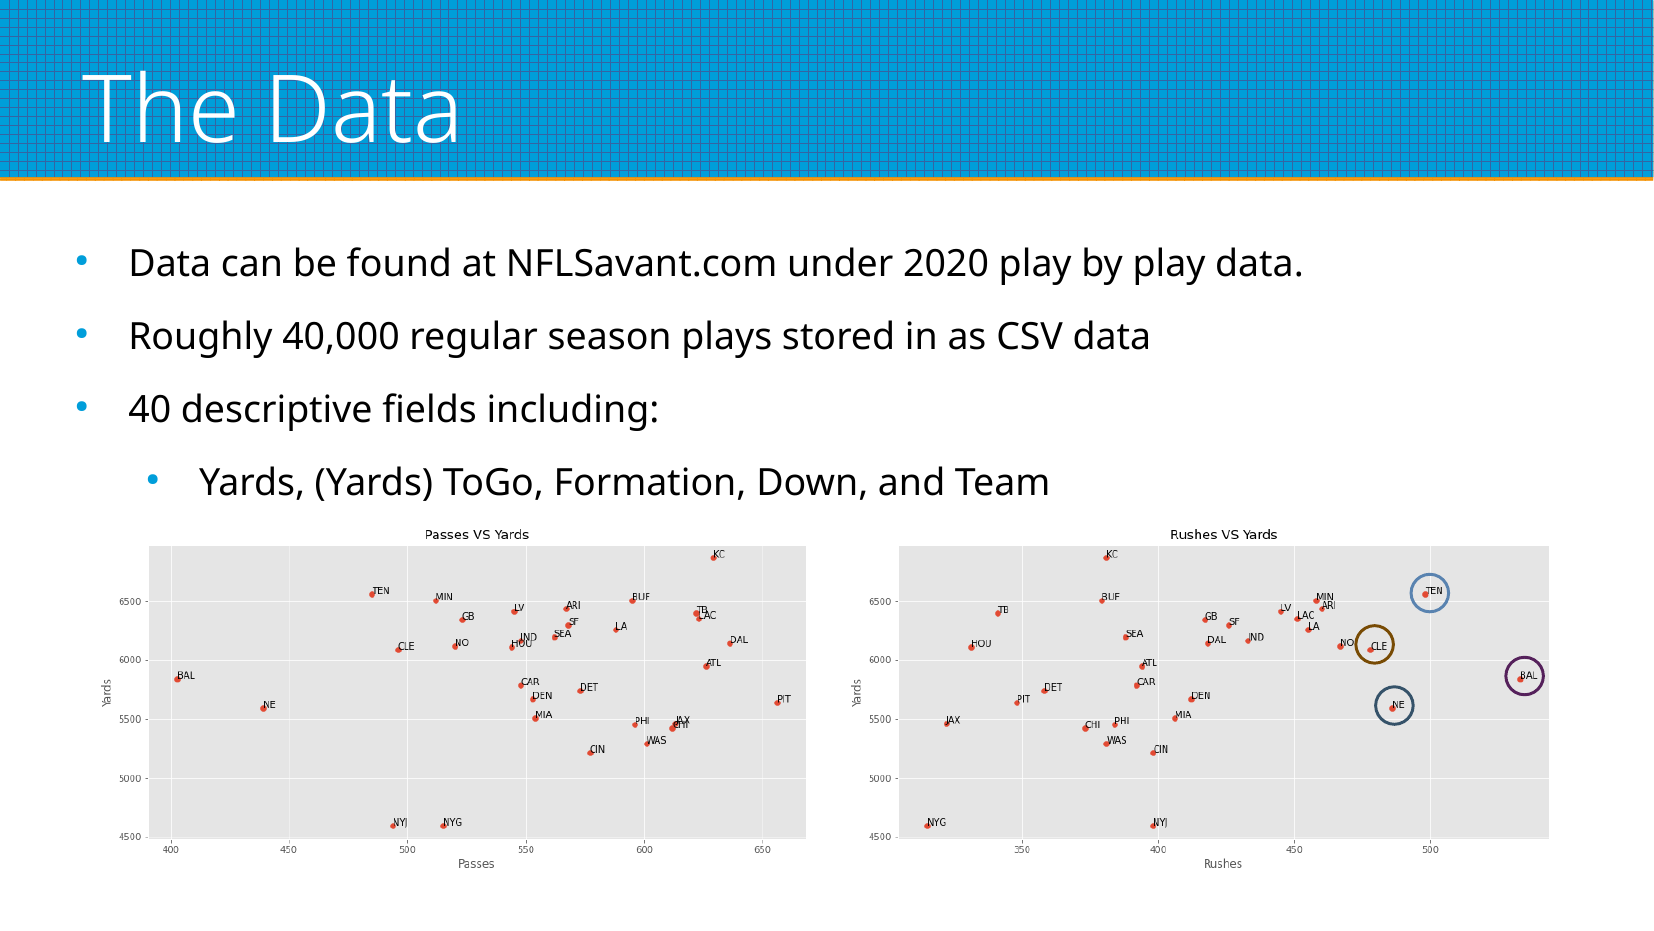

# The Data
Data can be found at NFLSavant.com under 2020 play by play data.
Roughly 40,000 regular season plays stored in as CSV data
40 descriptive fields including:
Yards, (Yards) ToGo, Formation, Down, and Team